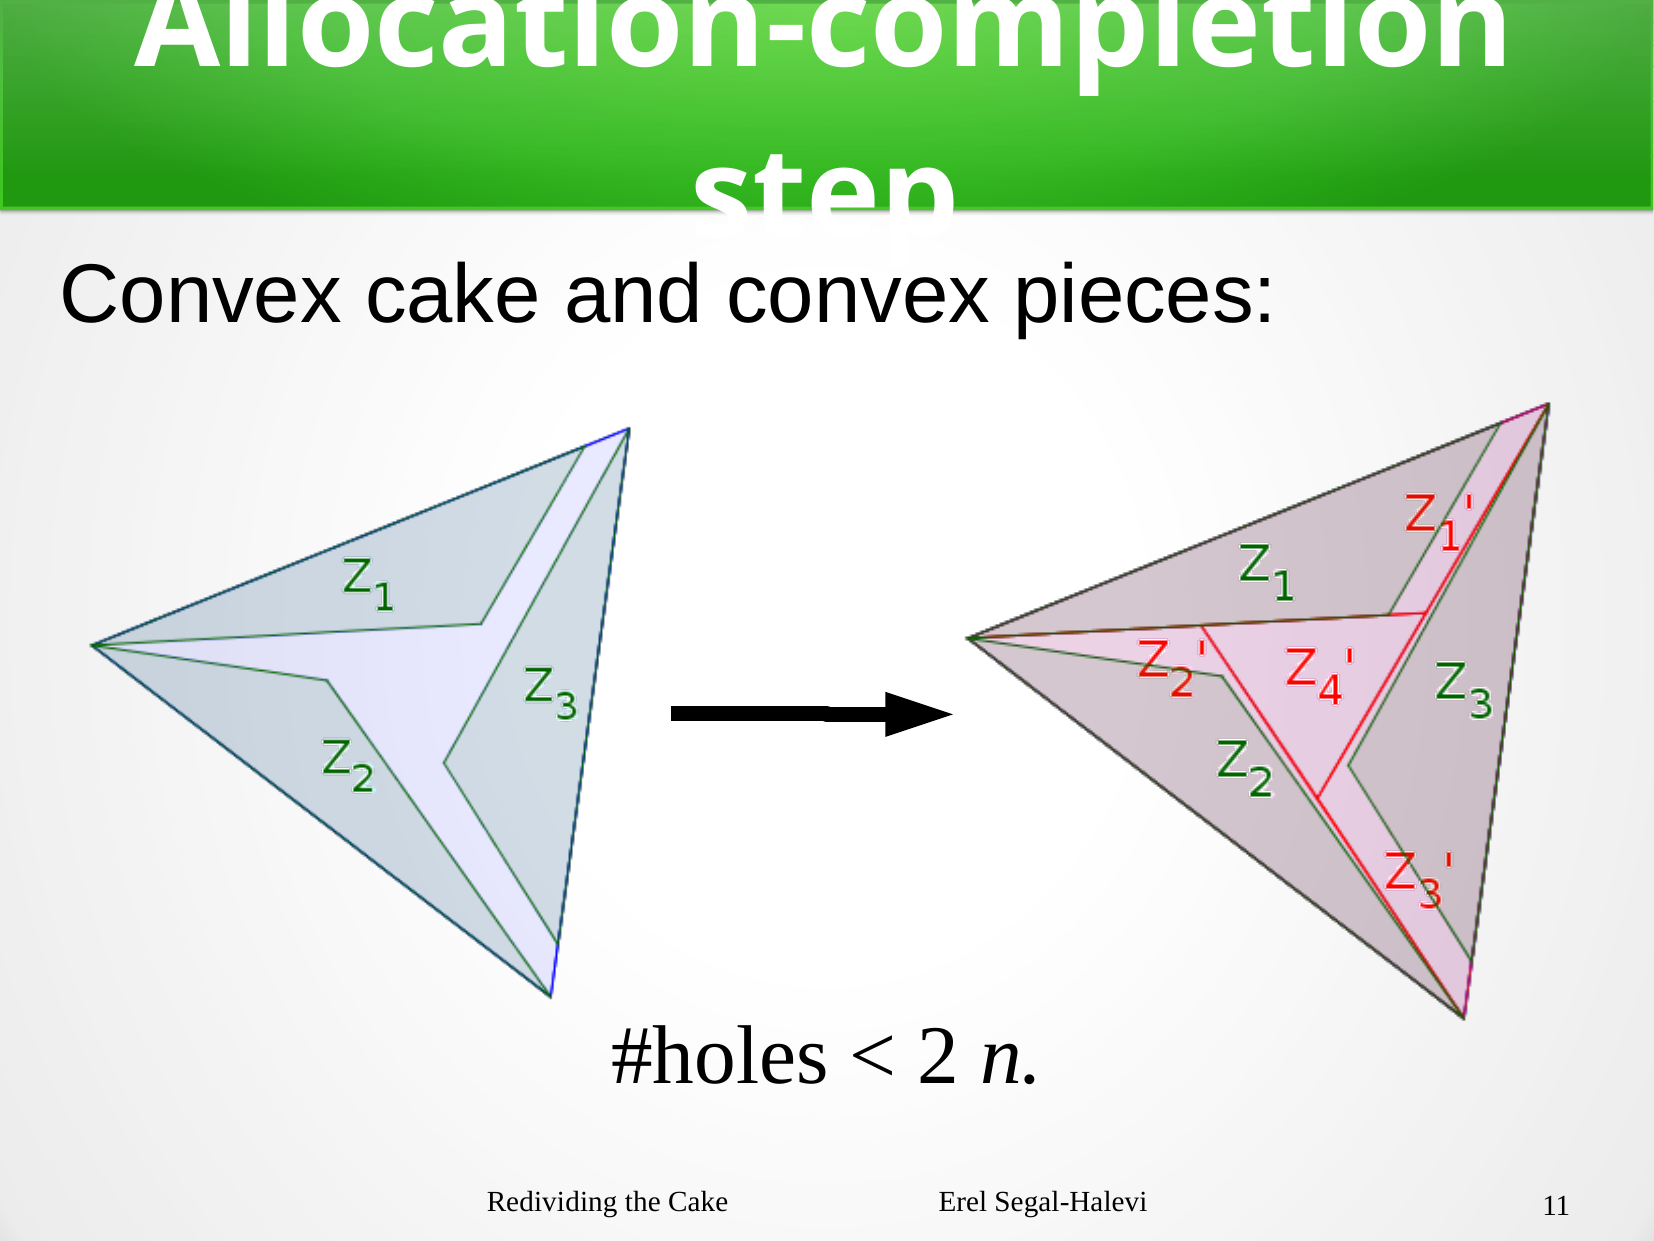

# Allocation-completion step
Convex cake and convex pieces:
#holes < 2 n.
Redividing the Cake Erel Segal-Halevi
11